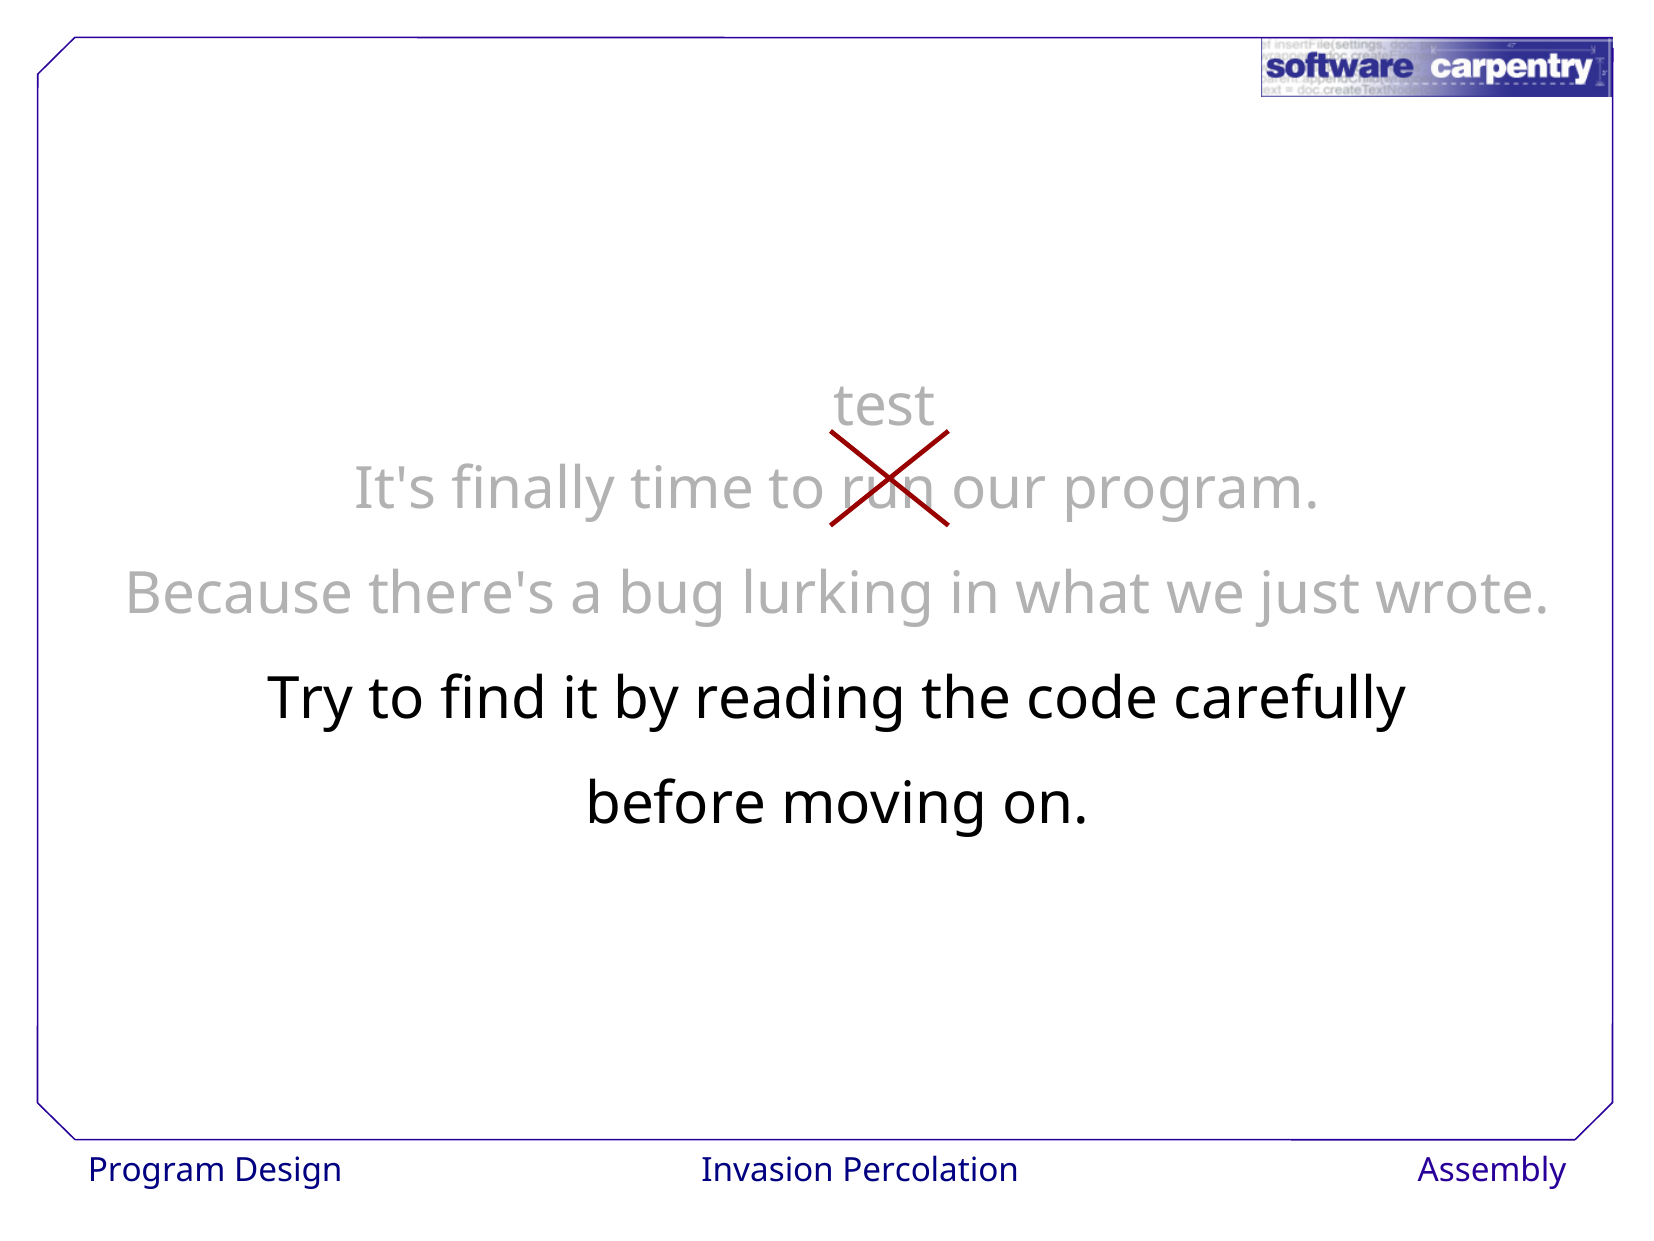

test
It's finally time to run our program.
Because there's a bug lurking in what we just wrote.
Try to find it by reading the code carefully
before moving on.